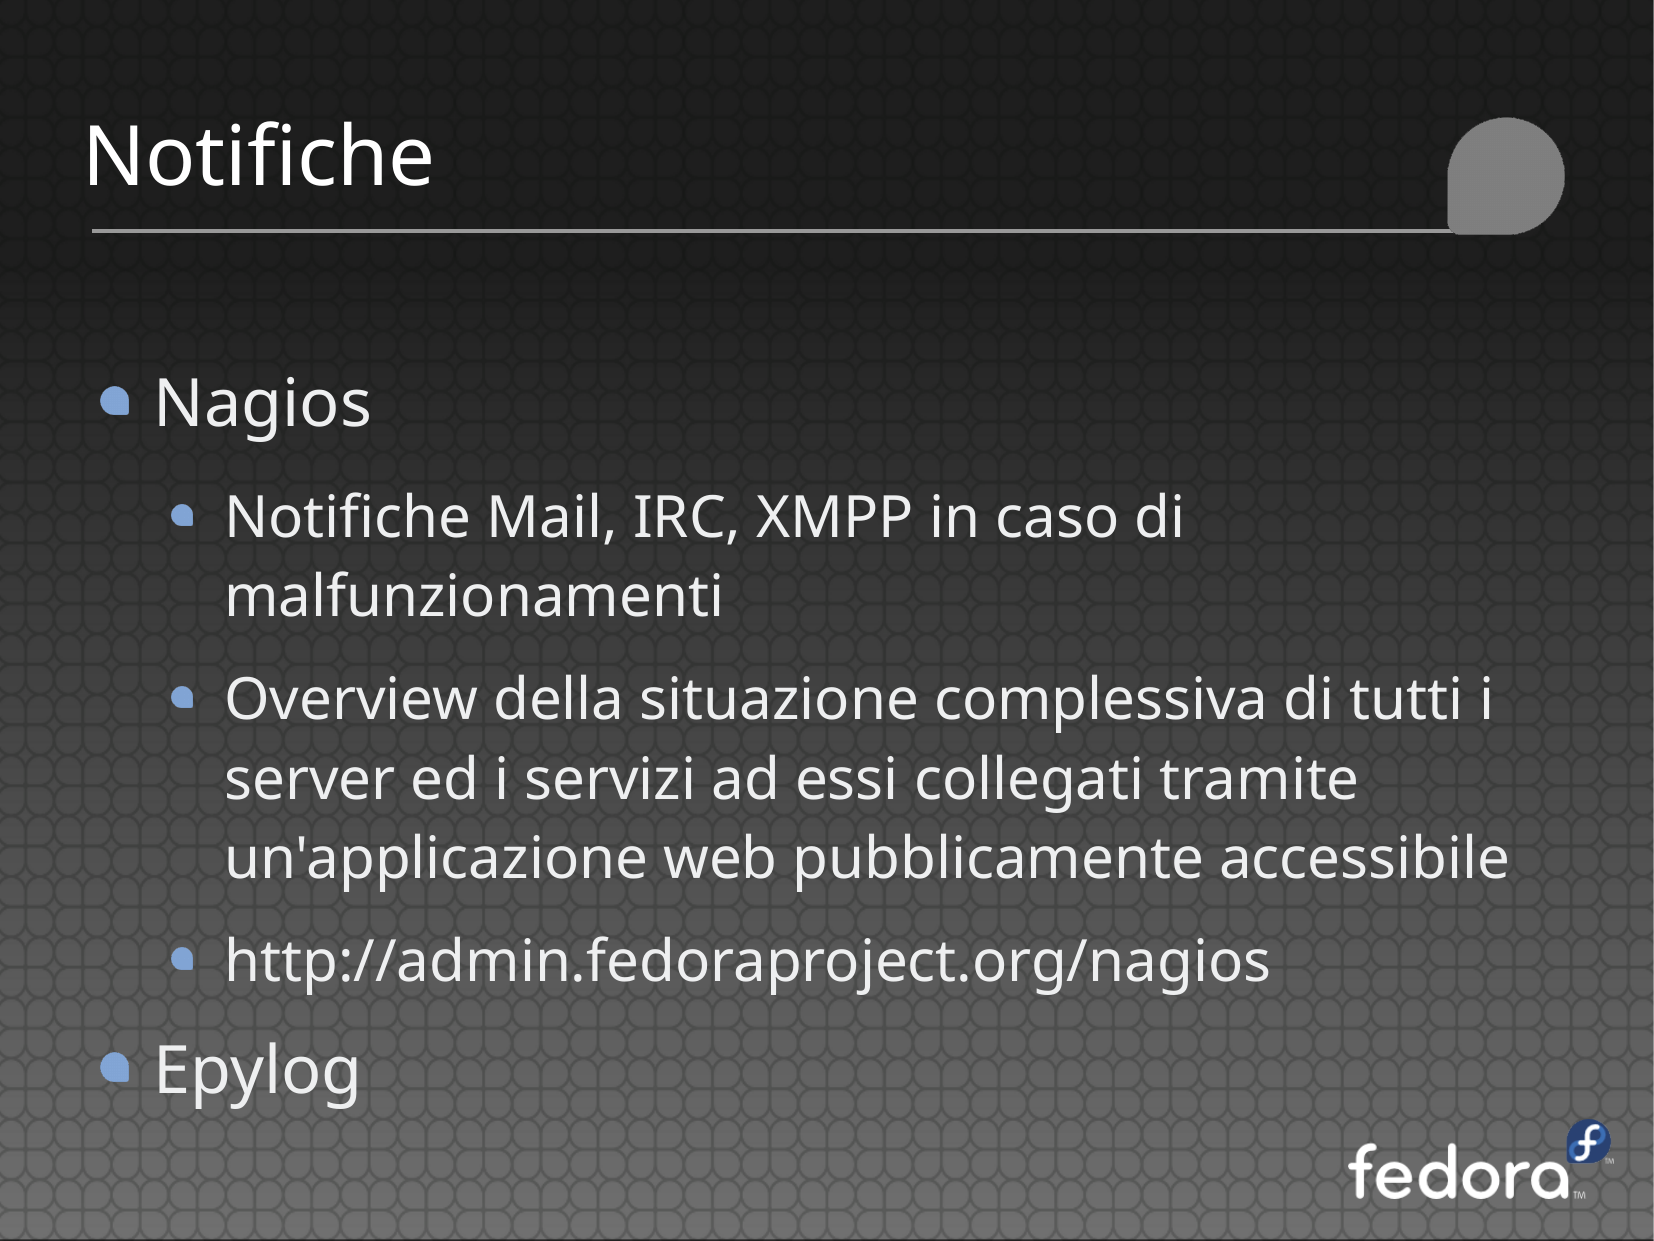

# Notifiche
Nagios
Notifiche Mail, IRC, XMPP in caso di malfunzionamenti
Overview della situazione complessiva di tutti i server ed i servizi ad essi collegati tramite un'applicazione web pubblicamente accessibile
http://admin.fedoraproject.org/nagios
Epylog